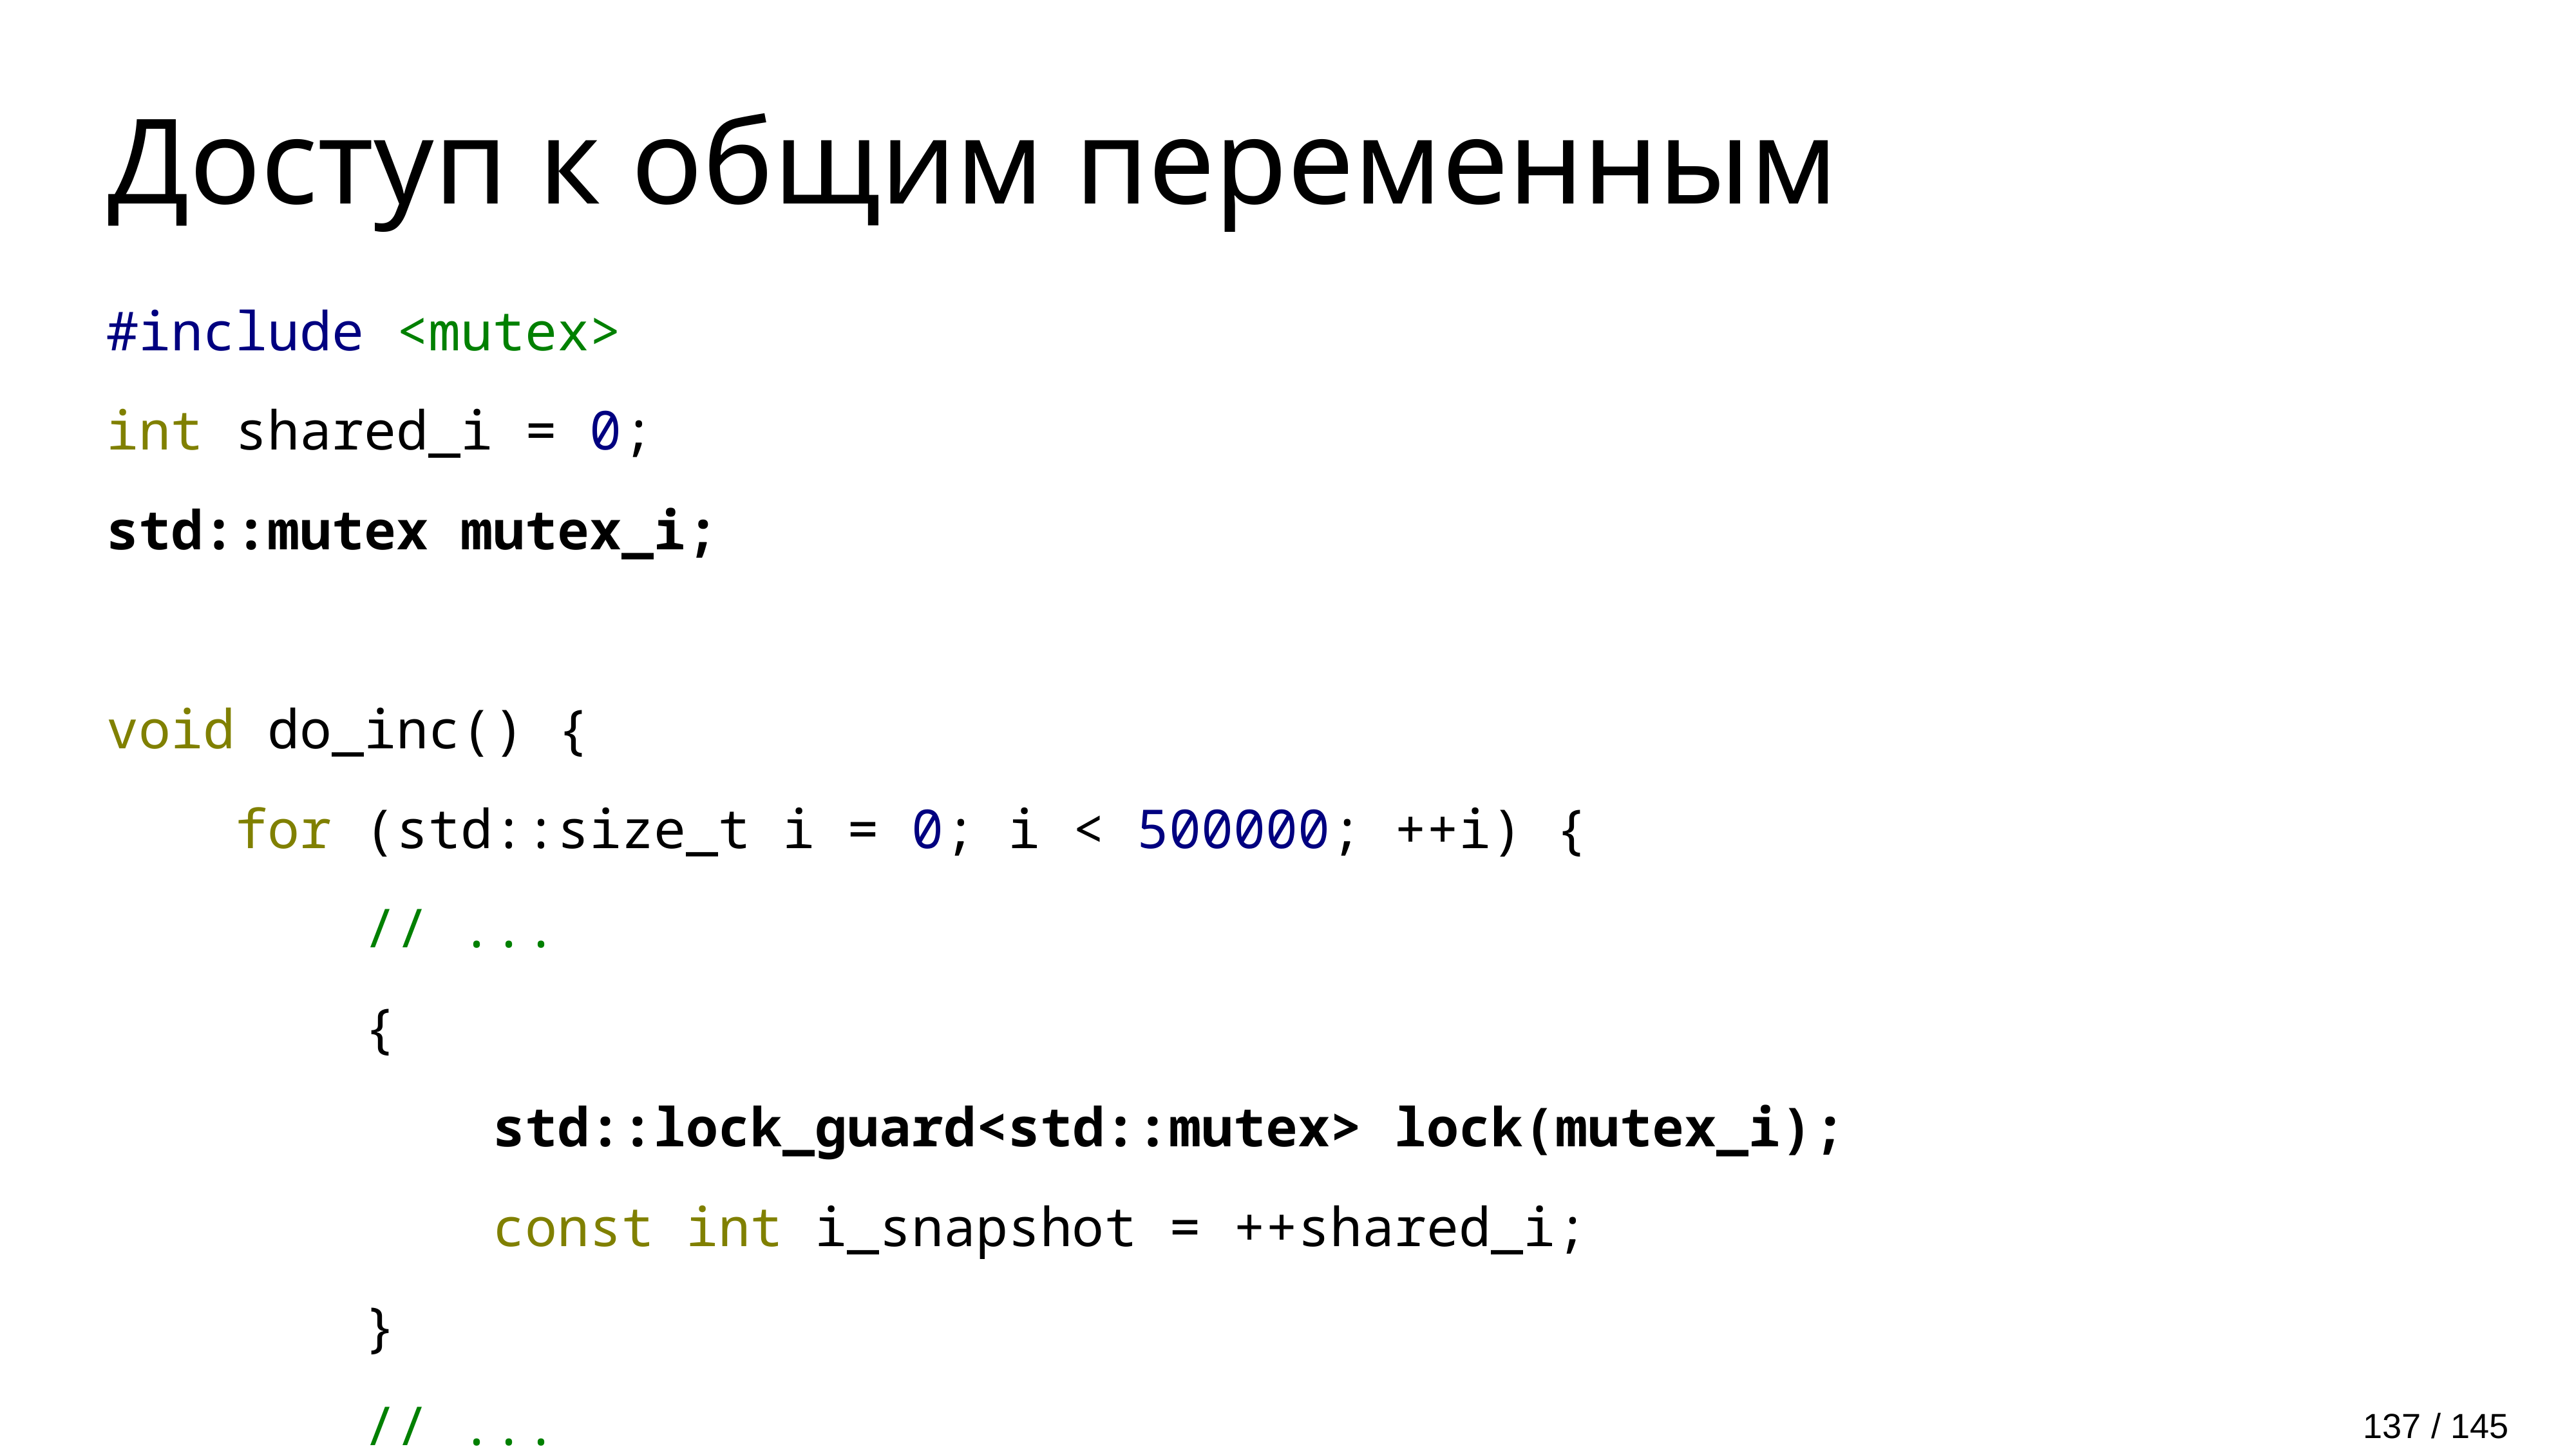

# Доступ к общим переменным
#include <mutex>
int shared_i = 0;
std::mutex mutex_i;
void do_inc() {
 for (std::size_t i = 0; i < 500000; ++i) {
 // ...
 {
 std::lock_guard<std::mutex> lock(mutex_i);
 const int i_snapshot = ++shared_i;
 }
 // ...
 }
}